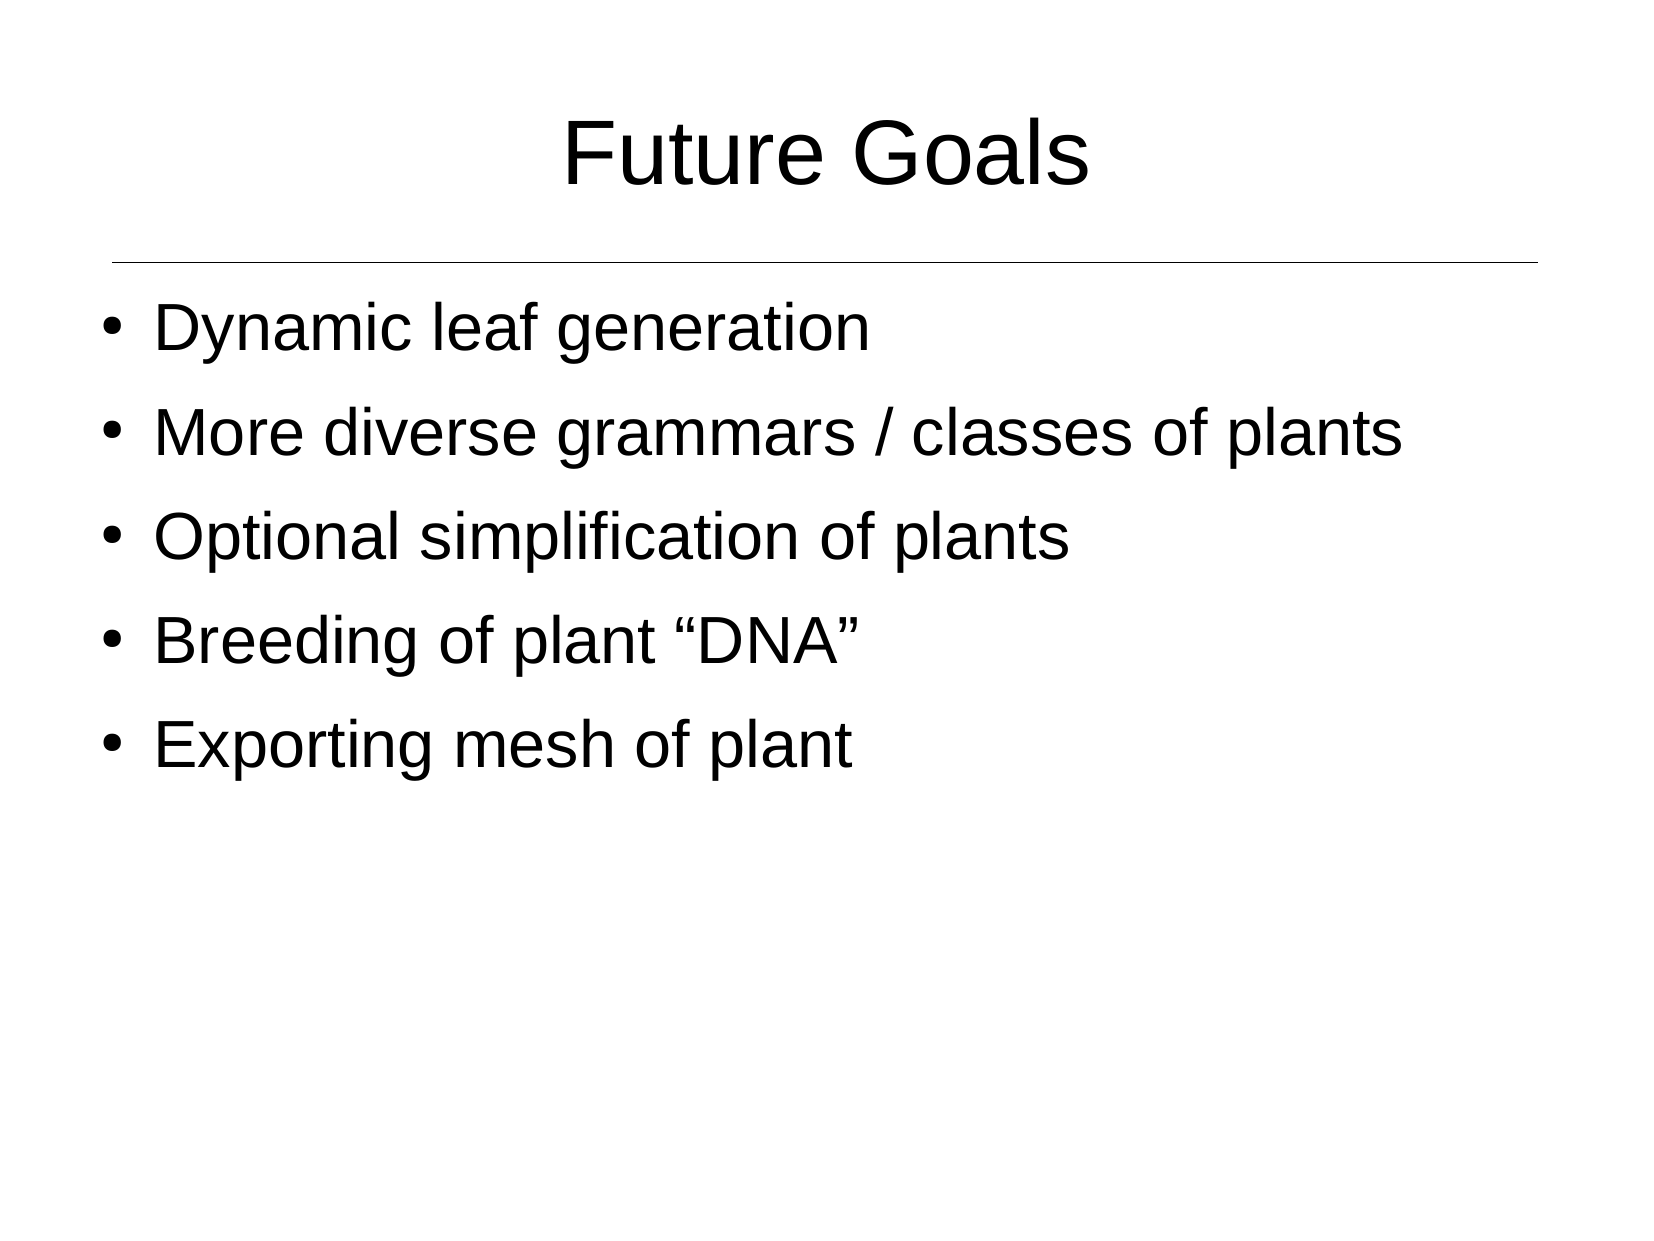

# Future Goals
Dynamic leaf generation
More diverse grammars / classes of plants
Optional simplification of plants
Breeding of plant “DNA”
Exporting mesh of plant